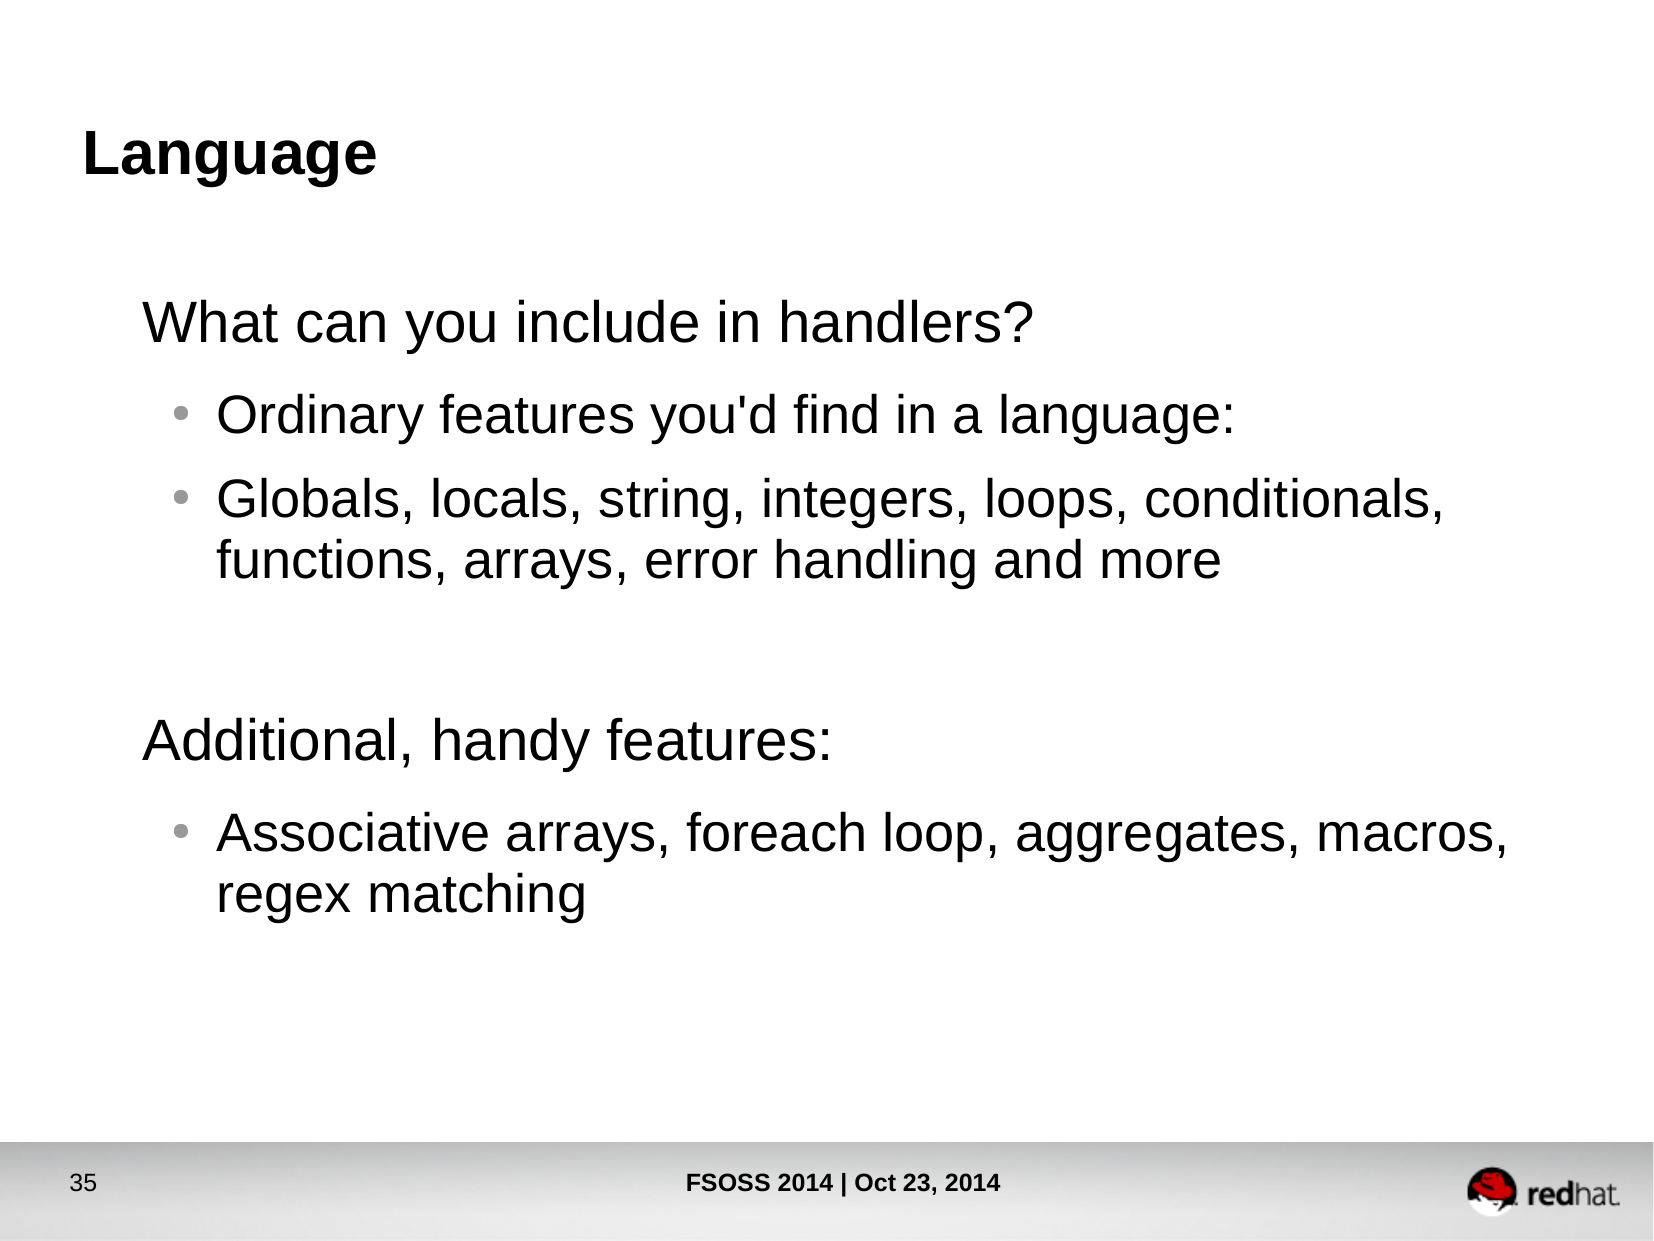

# Language
What can you include in handlers?
Ordinary features you'd find in a language:
Globals, locals, string, integers, loops, conditionals, functions, arrays, error handling and more
Additional, handy features:
Associative arrays, foreach loop, aggregates, macros, regex matching